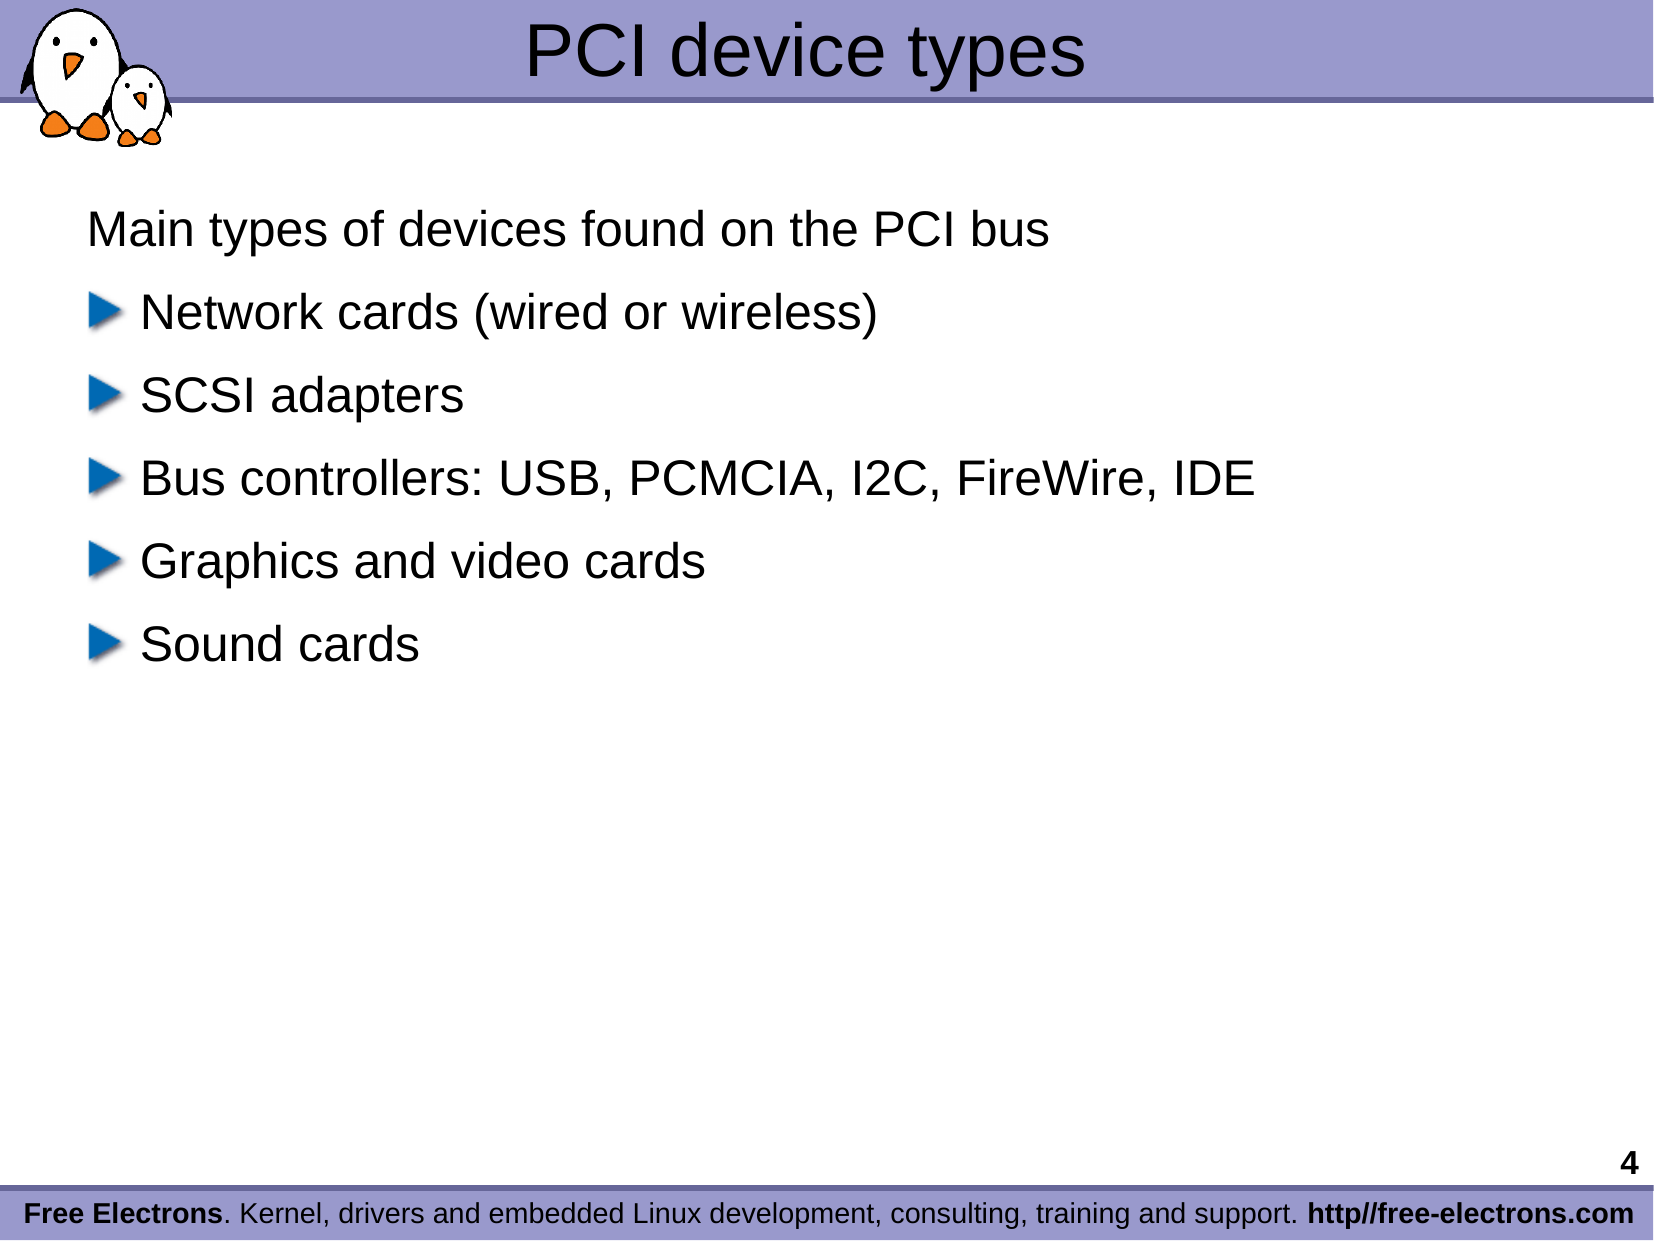

# PCI device types
Main types of devices found on the PCI bus
Network cards (wired or wireless)
SCSI adapters
Bus controllers: USB, PCMCIA, I2C, FireWire, IDE
Graphics and video cards
Sound cards